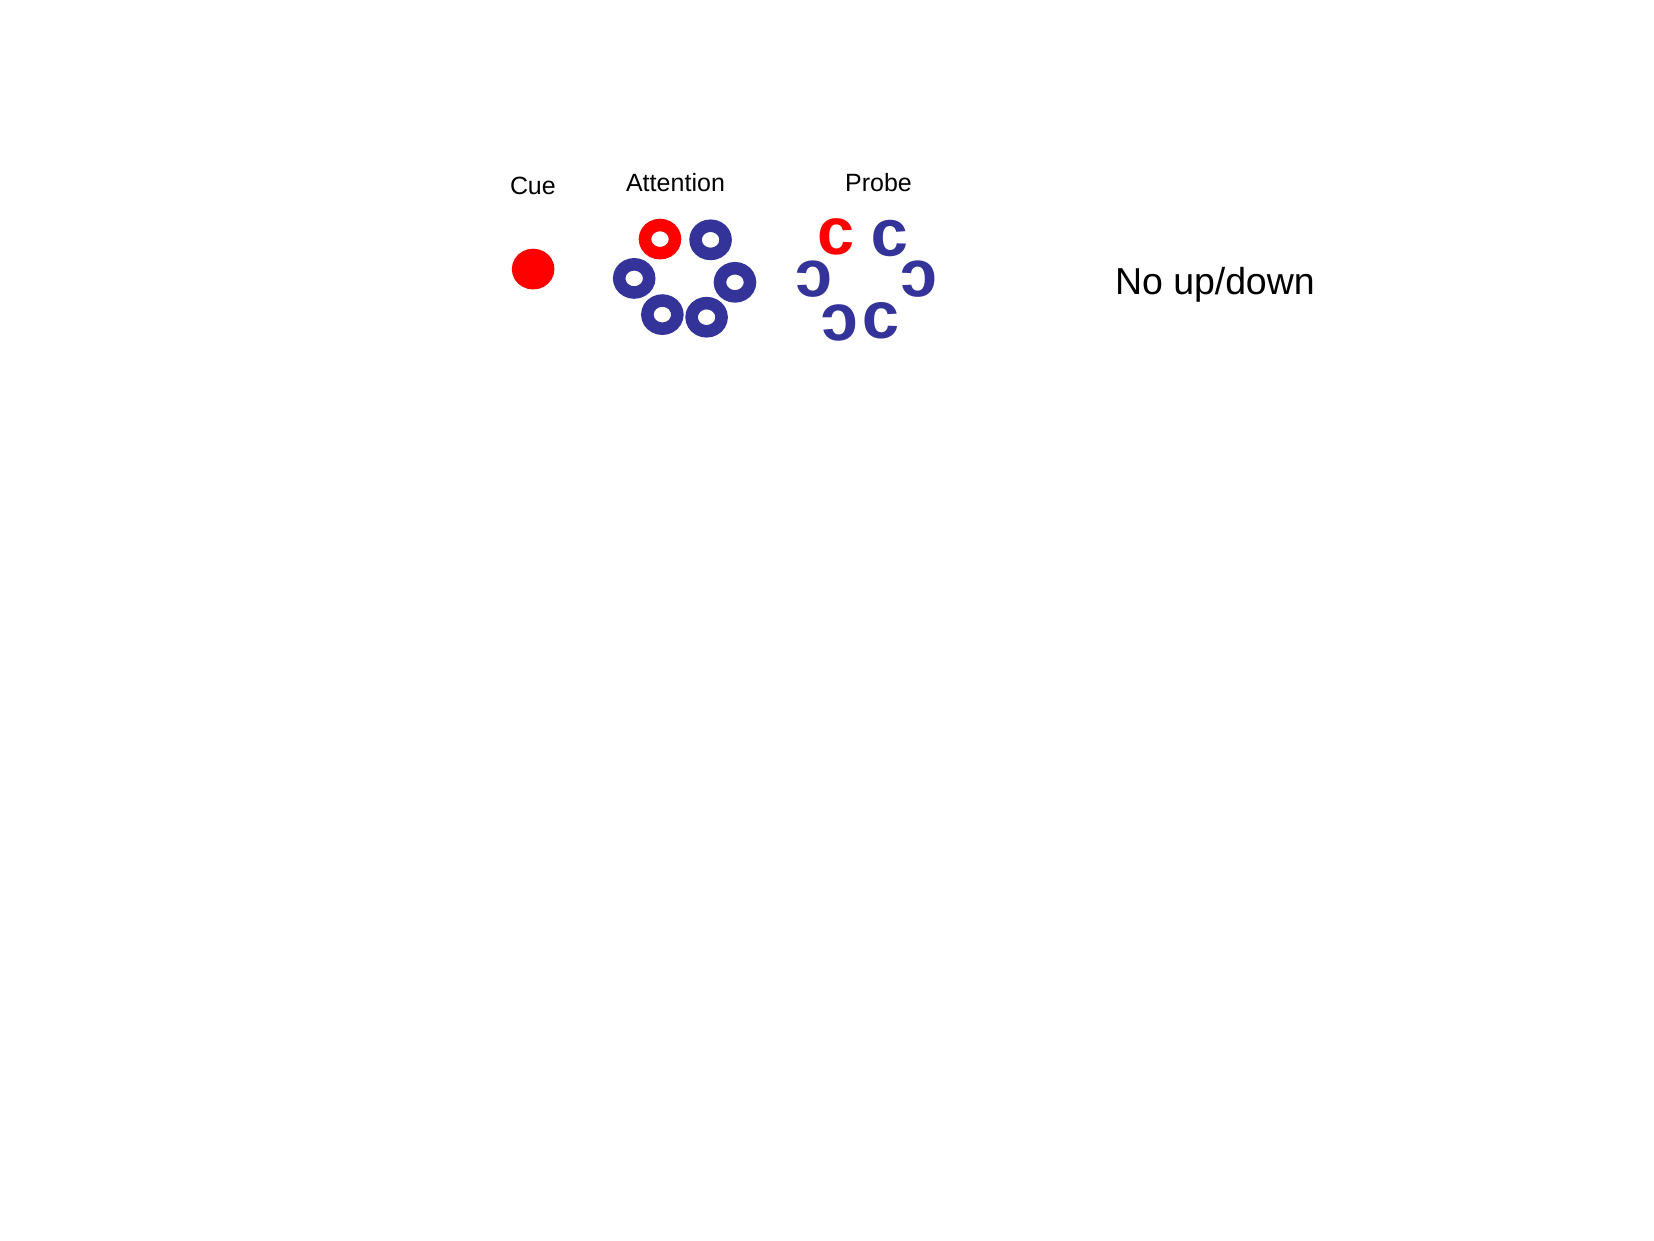

Probe
Attention
Cue
c
c
c
c
No up/down
c
c